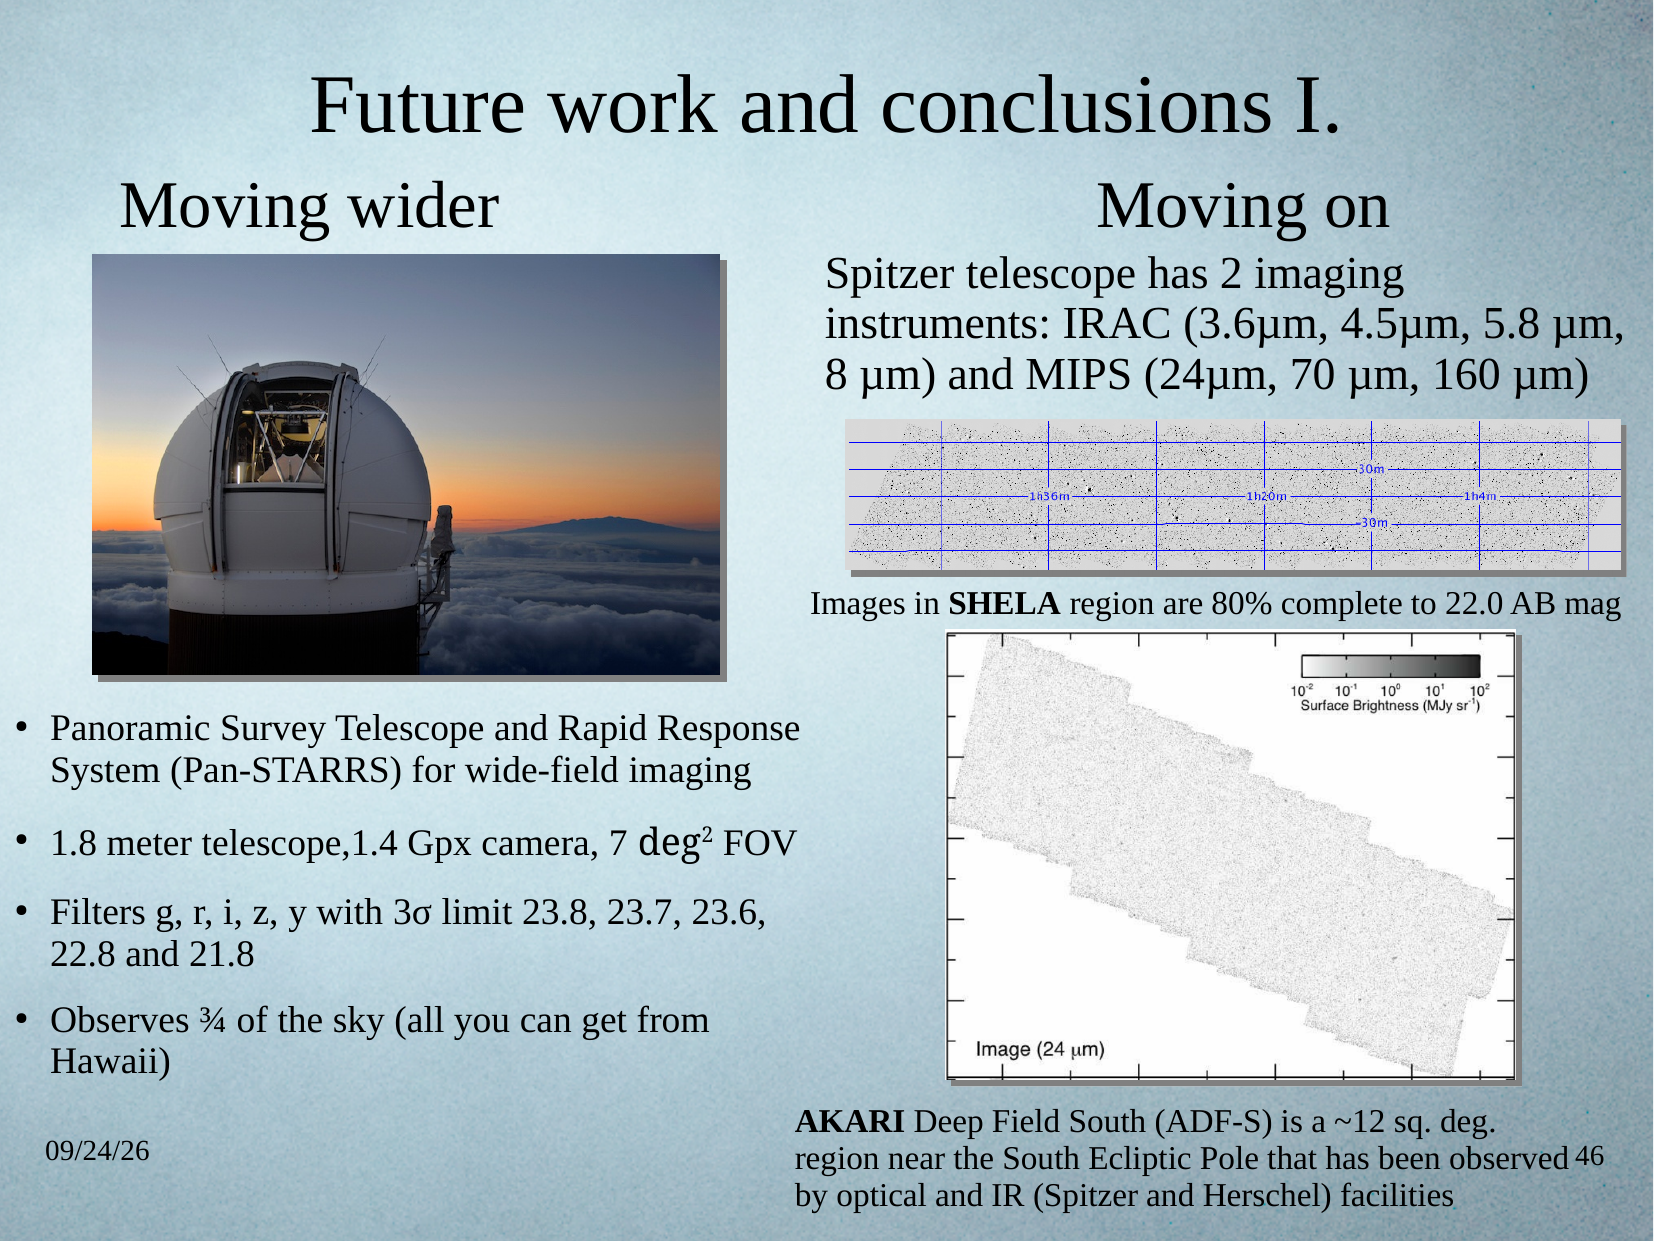

# Future work and conclusions I.
Moving wider								 Moving on
Spitzer telescope has 2 imaging instruments: IRAC (3.6µm, 4.5µm, 5.8 µm, 8 µm) and MIPS (24µm, 70 µm, 160 µm)
Images in SHELA region are 80% complete to 22.0 AB mag
Panoramic Survey Telescope and Rapid Response System (Pan-STARRS) for wide-field imaging
1.8 meter telescope,1.4 Gpx camera, 7 deg2 FOV
Filters g, r, i, z, y with 3σ limit 23.8, 23.7, 23.6, 22.8 and 21.8
Observes ¾ of the sky (all you can get from Hawaii)
AKARI Deep Field South (ADF-S) is a ~12 sq. deg. region near the South Ecliptic Pole that has been observed by optical and IR (Spitzer and Herschel) facilities
46